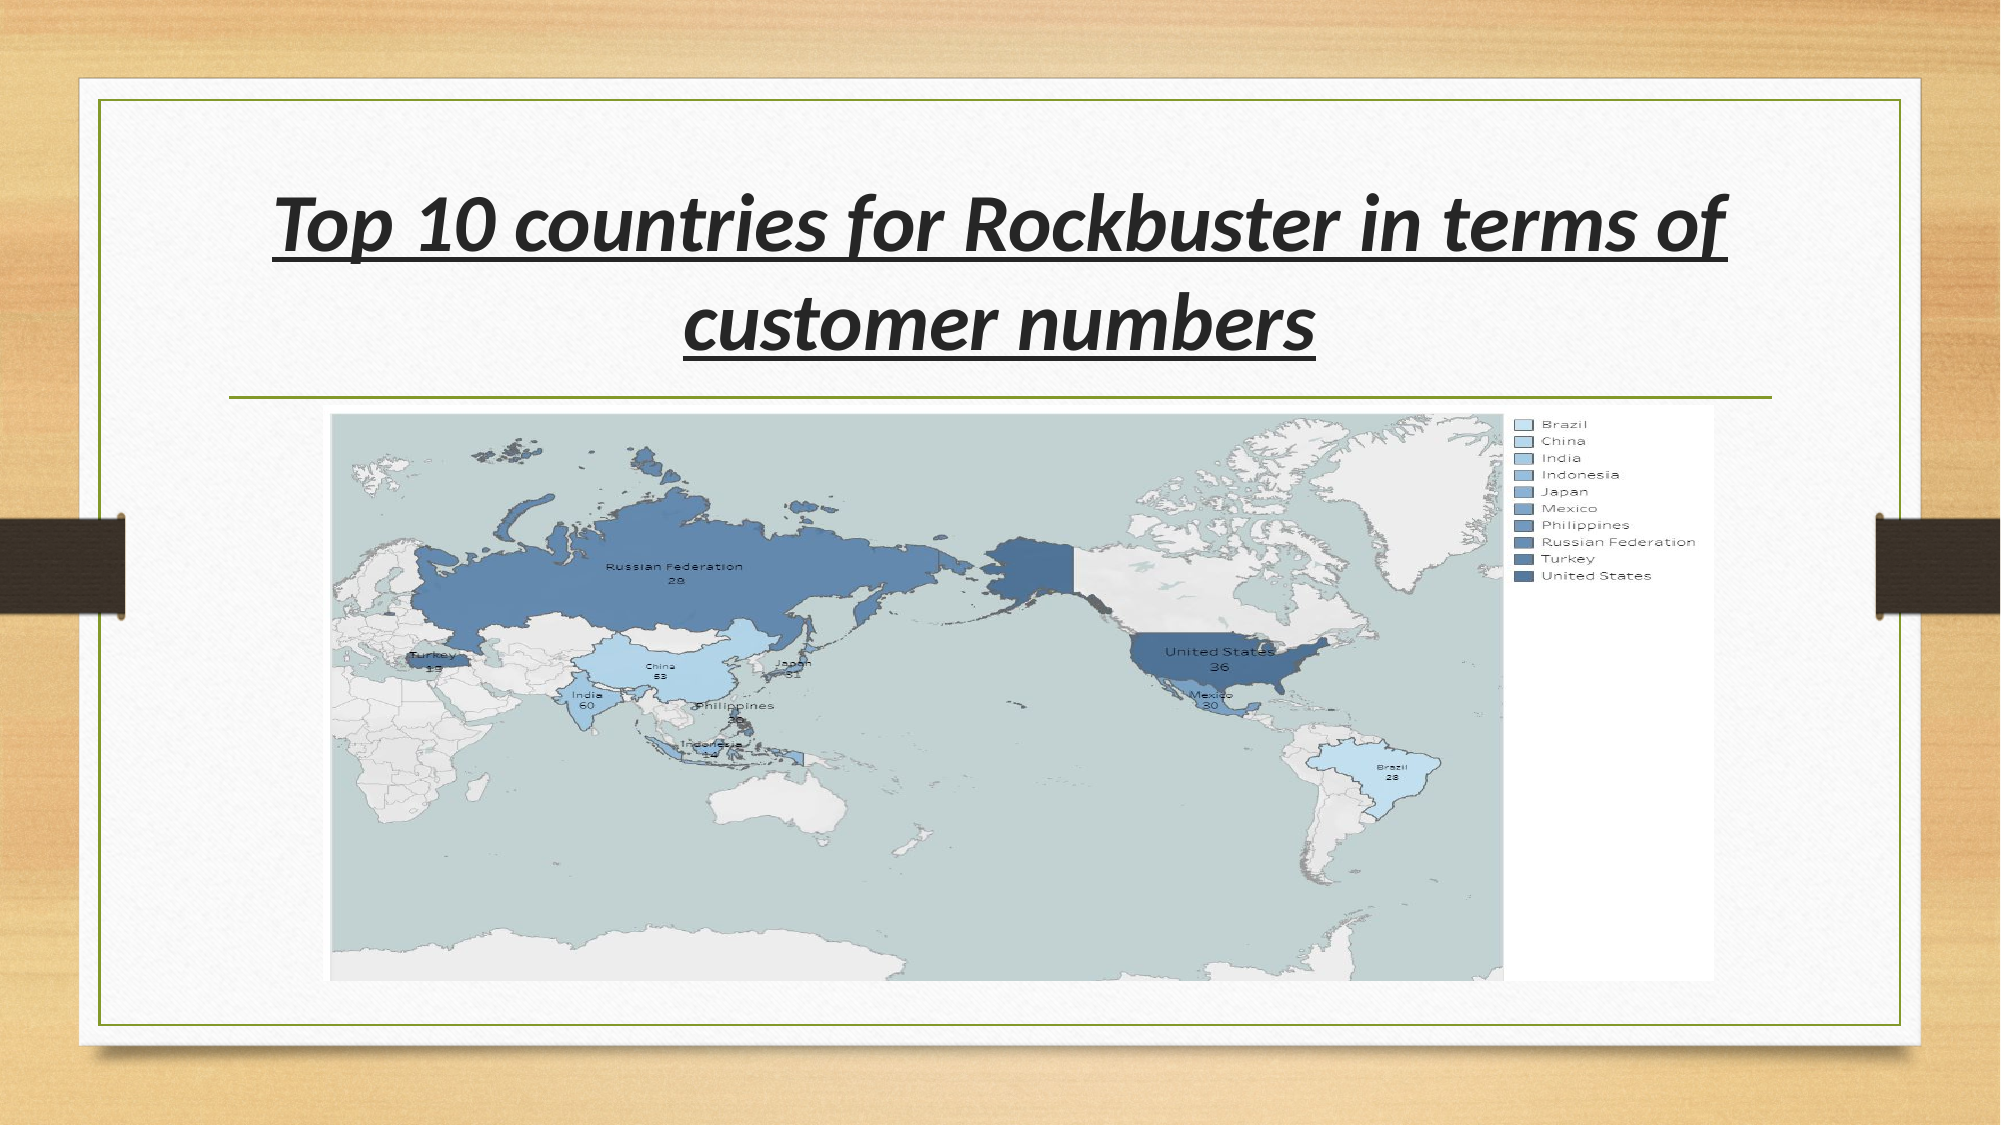

# Top 10 countries for Rockbuster in terms of customer numbers